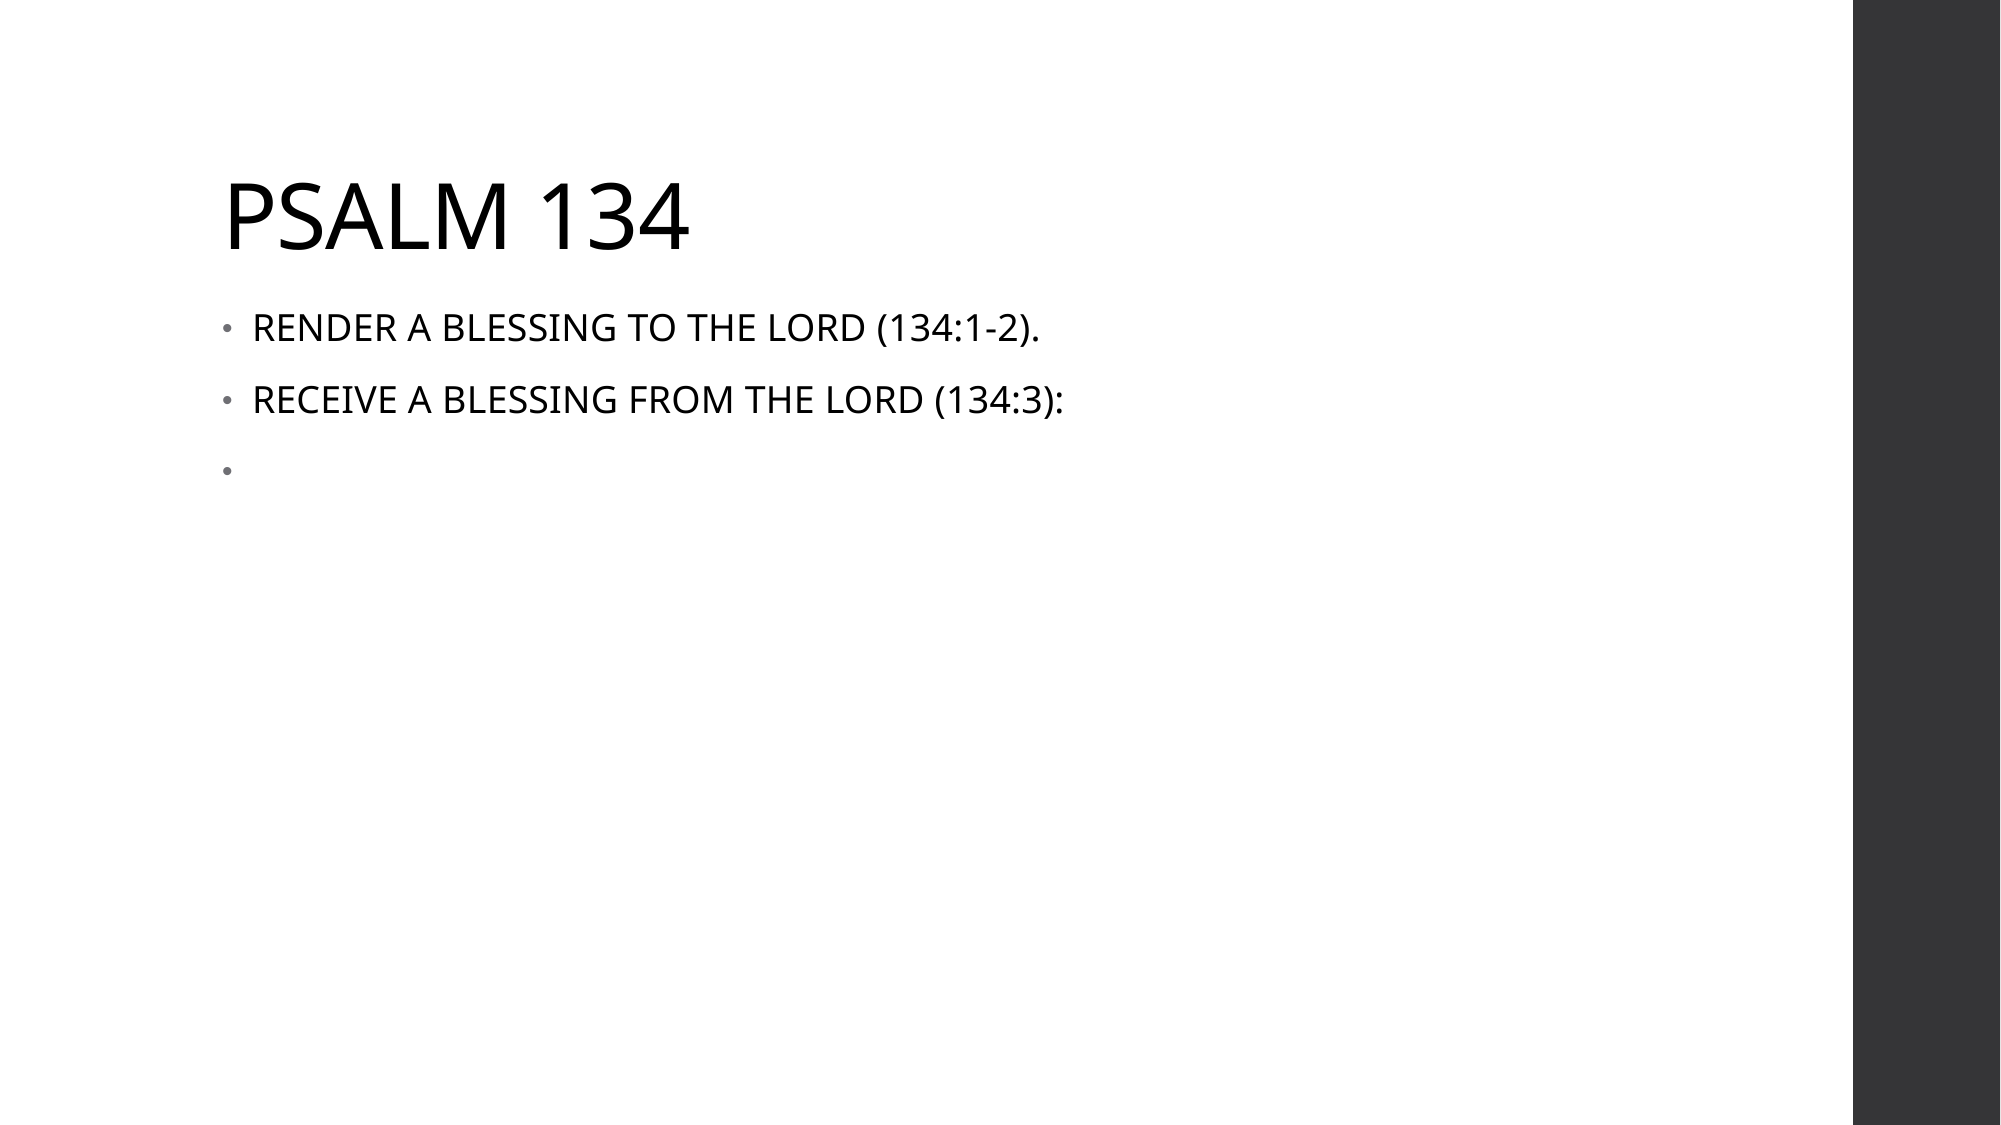

# PSALM 134
RENDER A BLESSING TO THE LORD (134:1-2).
RECEIVE A BLESSING FROM THE LORD (134:3):